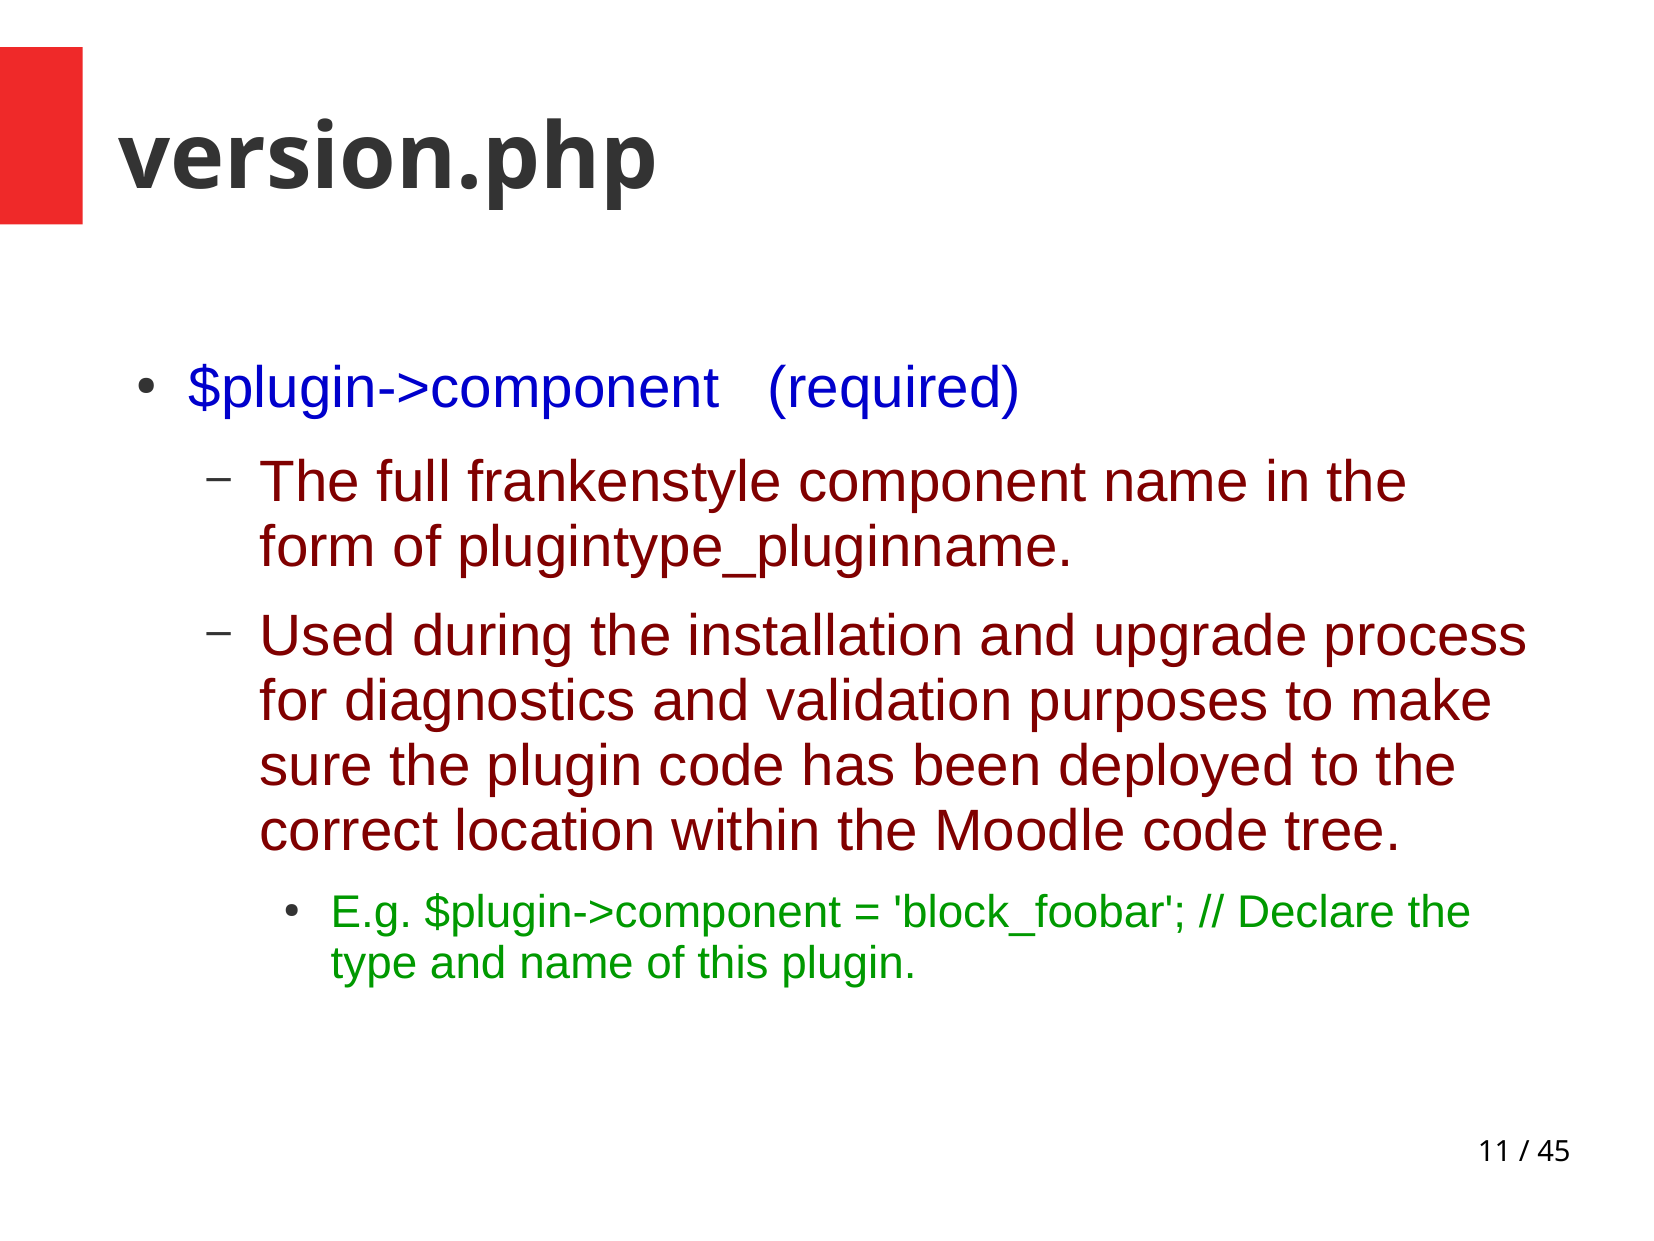

# version.php
$plugin->component (required)
The full frankenstyle component name in the form of plugintype_pluginname.
Used during the installation and upgrade process for diagnostics and validation purposes to make sure the plugin code has been deployed to the correct location within the Moodle code tree.
E.g. $plugin->component = 'block_foobar'; // Declare the type and name of this plugin.
11